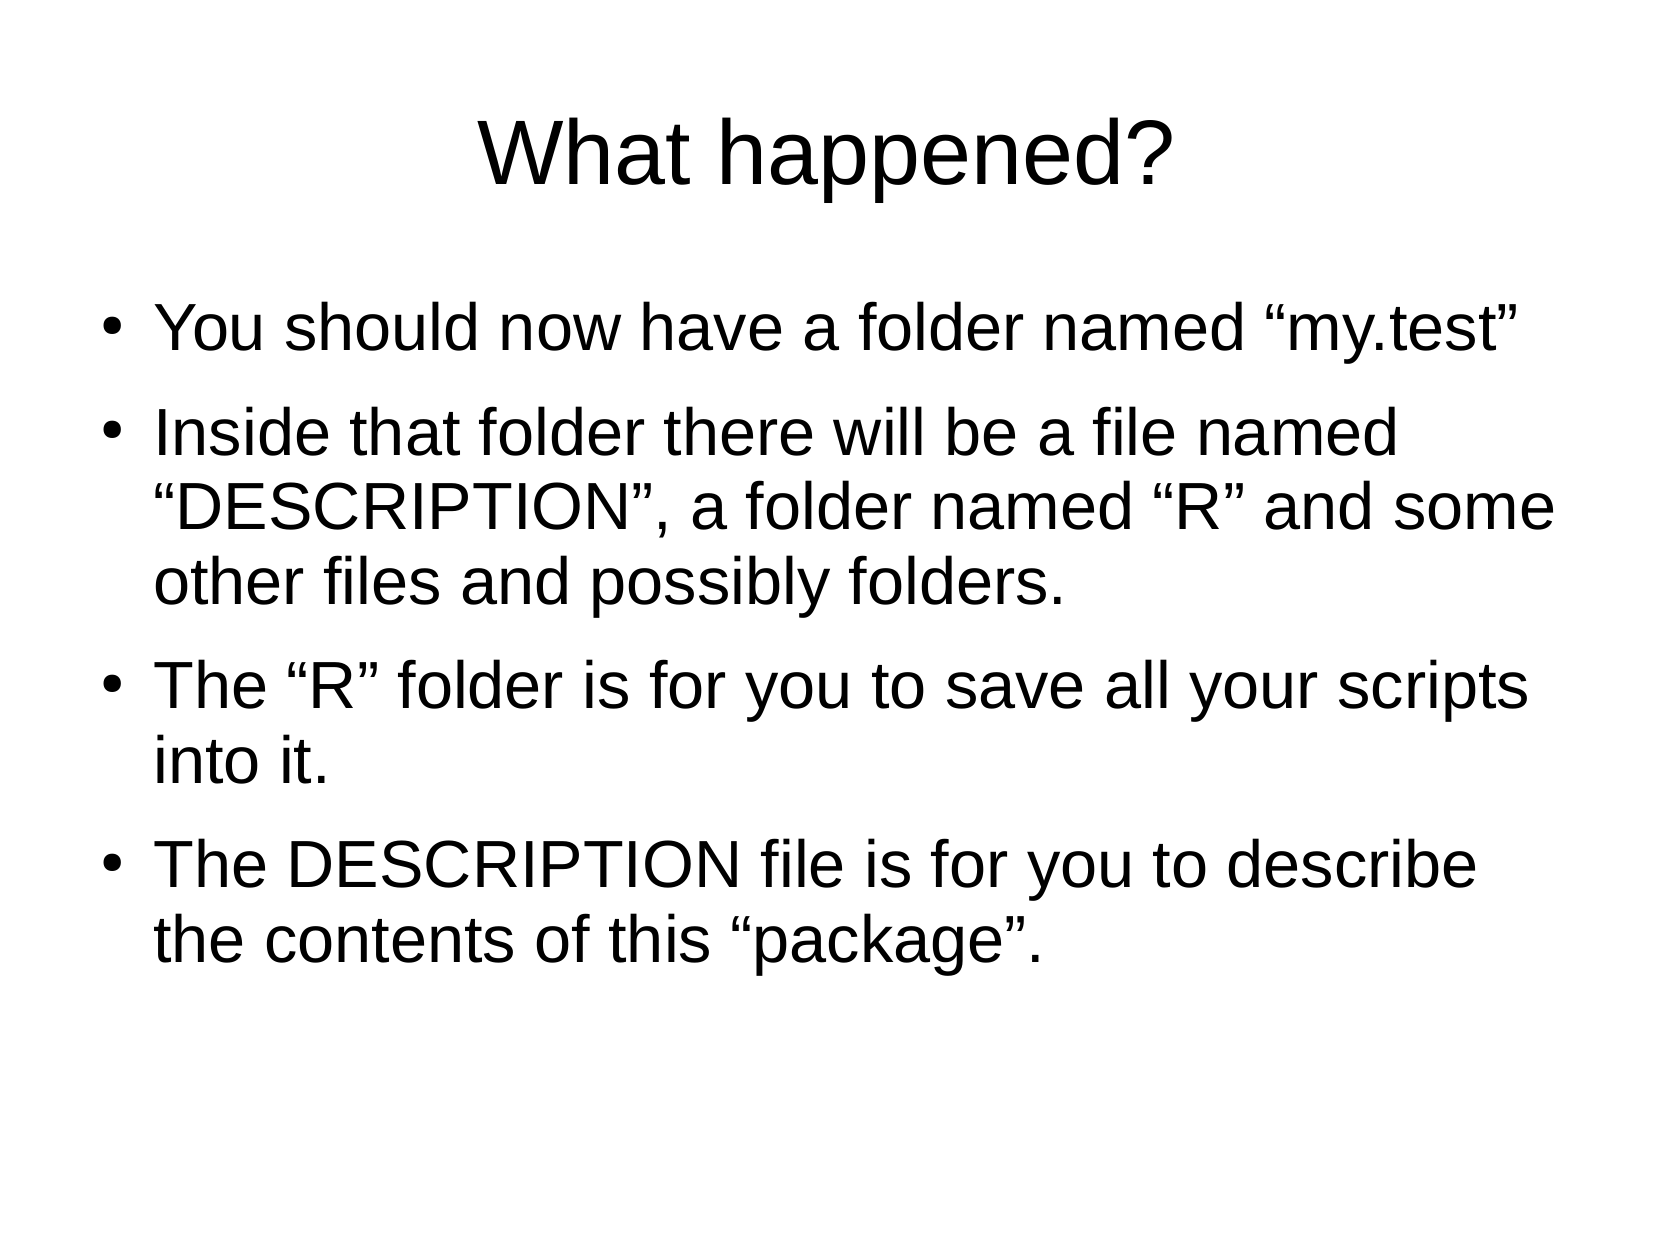

# What happened?
You should now have a folder named “my.test”
Inside that folder there will be a file named “DESCRIPTION”, a folder named “R” and some other files and possibly folders.
The “R” folder is for you to save all your scripts into it.
The DESCRIPTION file is for you to describe the contents of this “package”.